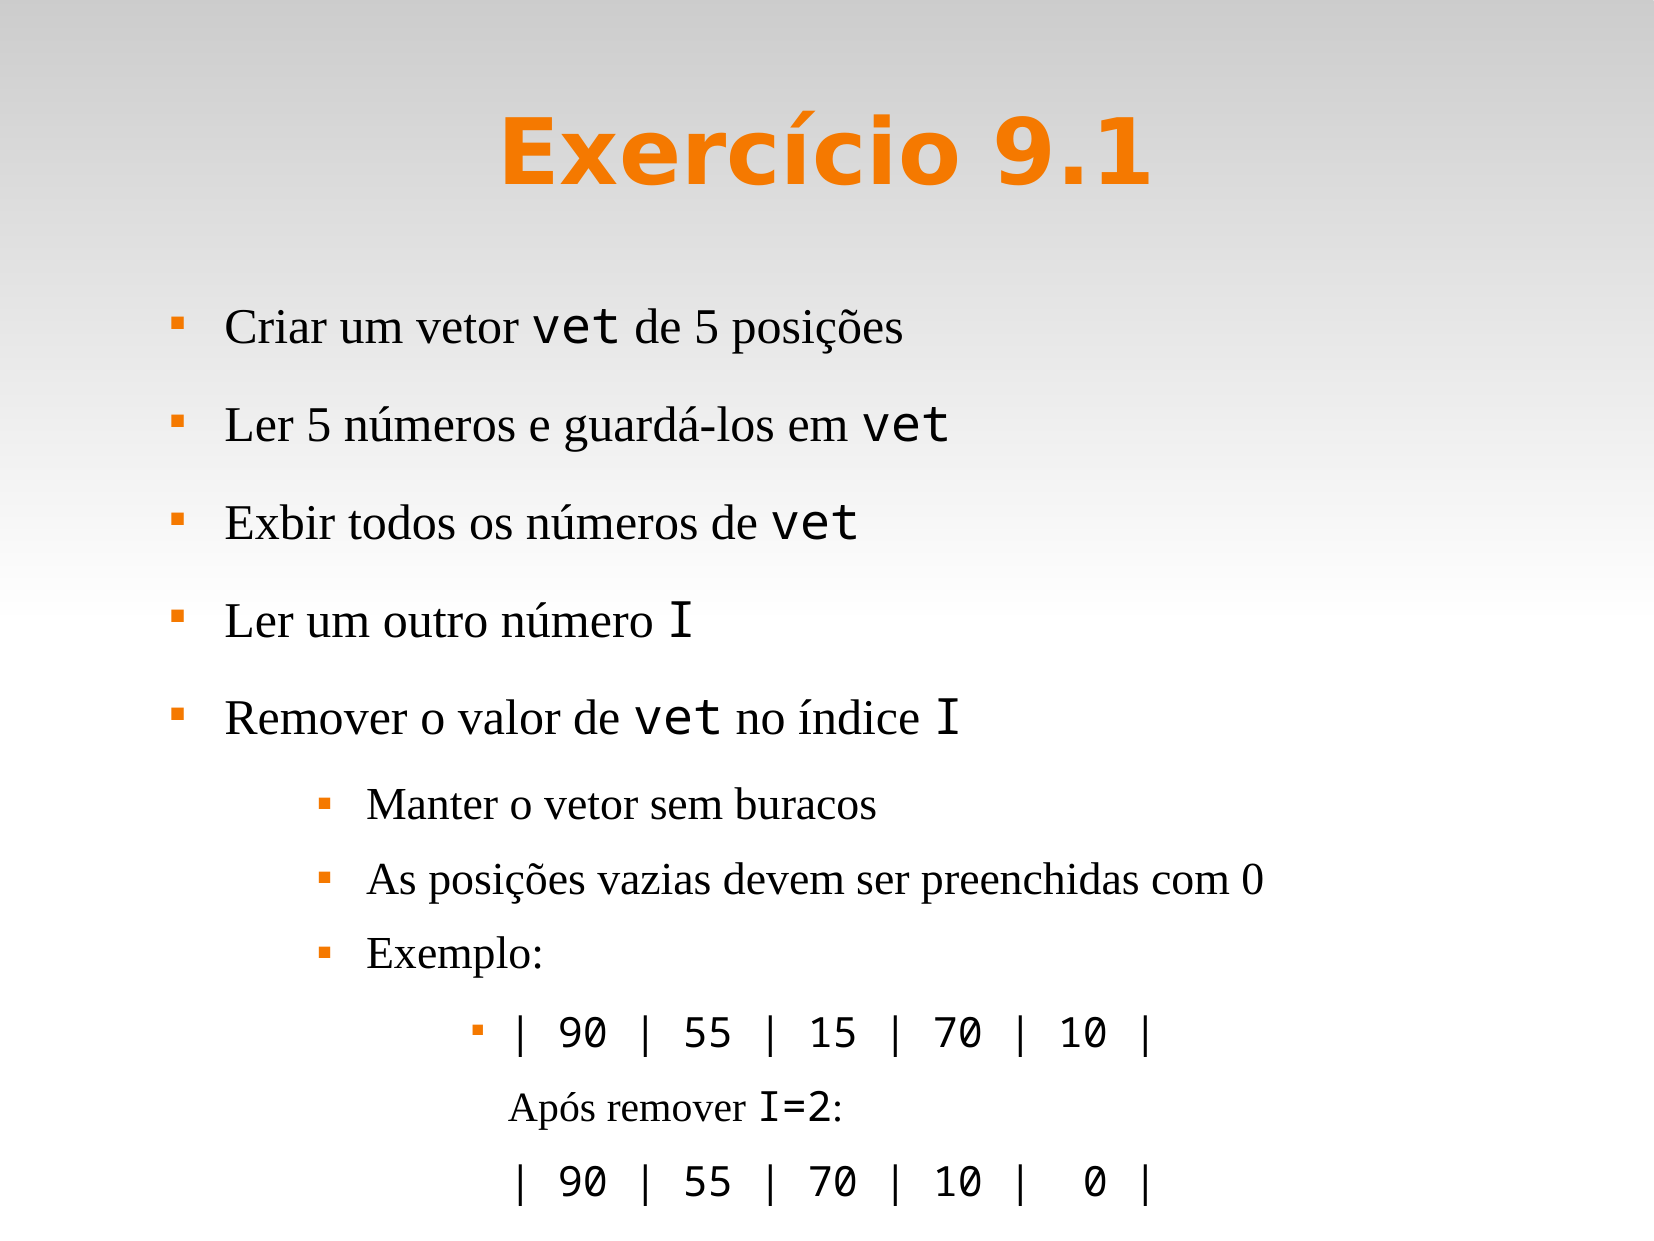

# Exercício 9.1
Criar um vetor vet de 5 posições
Ler 5 números e guardá-los em vet
Exbir todos os números de vet
Ler um outro número I
Remover o valor de vet no índice I
Manter o vetor sem buracos
As posições vazias devem ser preenchidas com 0
Exemplo:
| 90 | 55 | 15 | 70 | 10 |
Após remover I=2:
| 90 | 55 | 70 | 10 | 0 |